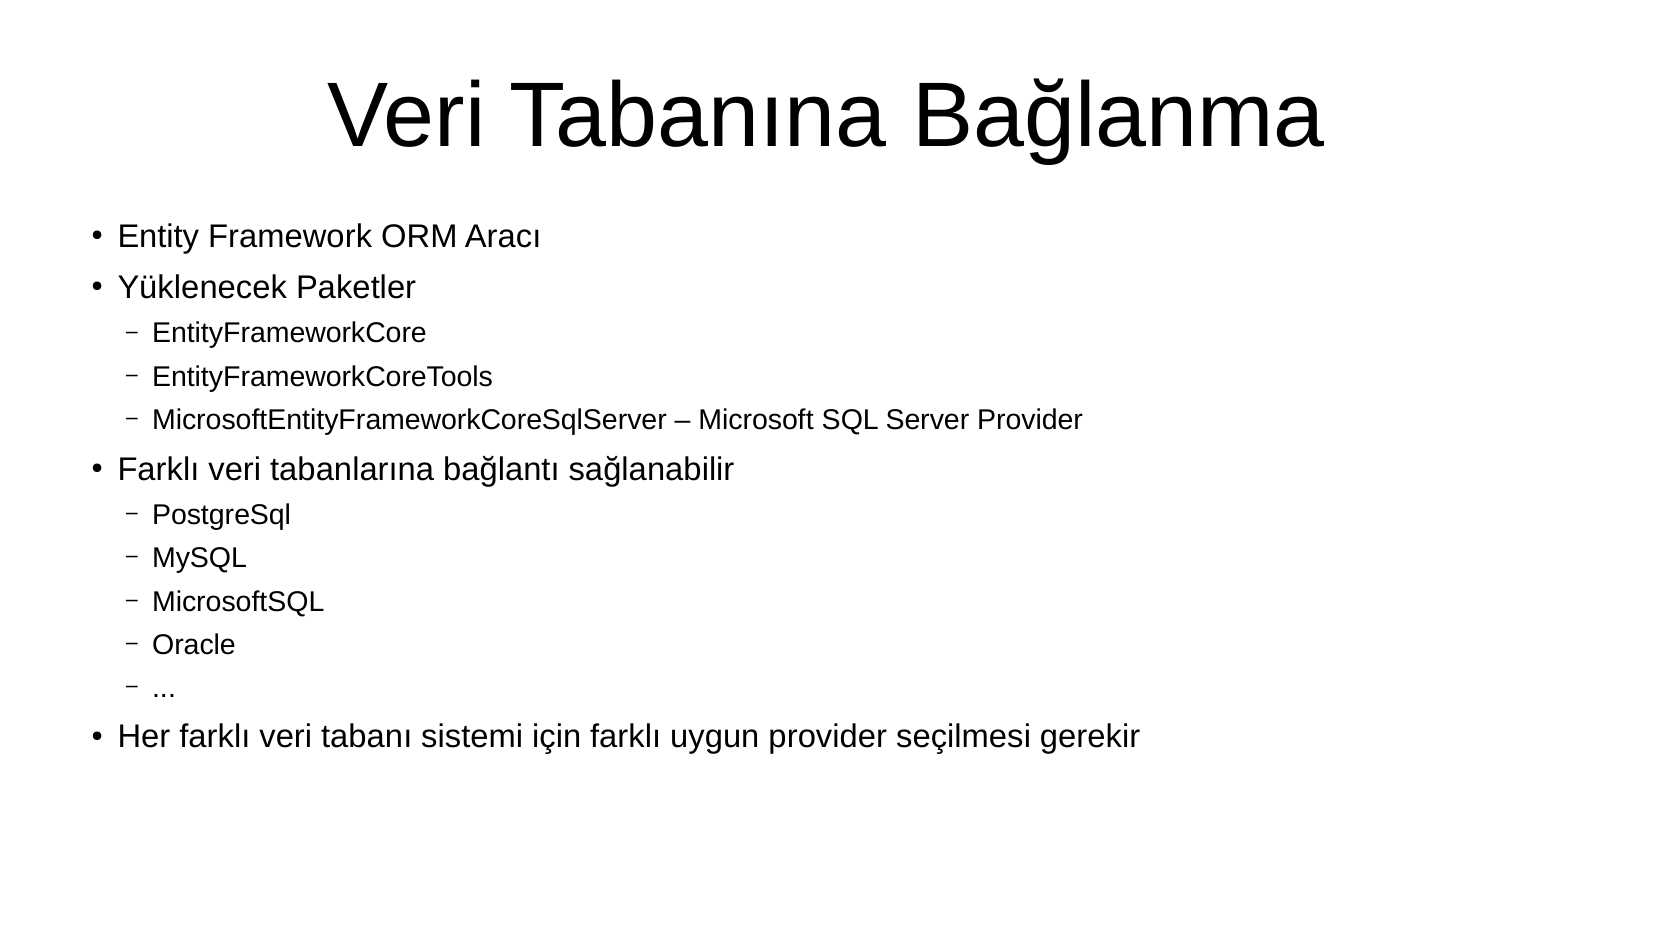

# Veri Tabanına Bağlanma
Entity Framework ORM Aracı
Yüklenecek Paketler
EntityFrameworkCore
EntityFrameworkCoreTools
MicrosoftEntityFrameworkCoreSqlServer – Microsoft SQL Server Provider
Farklı veri tabanlarına bağlantı sağlanabilir
PostgreSql
MySQL
MicrosoftSQL
Oracle
...
Her farklı veri tabanı sistemi için farklı uygun provider seçilmesi gerekir